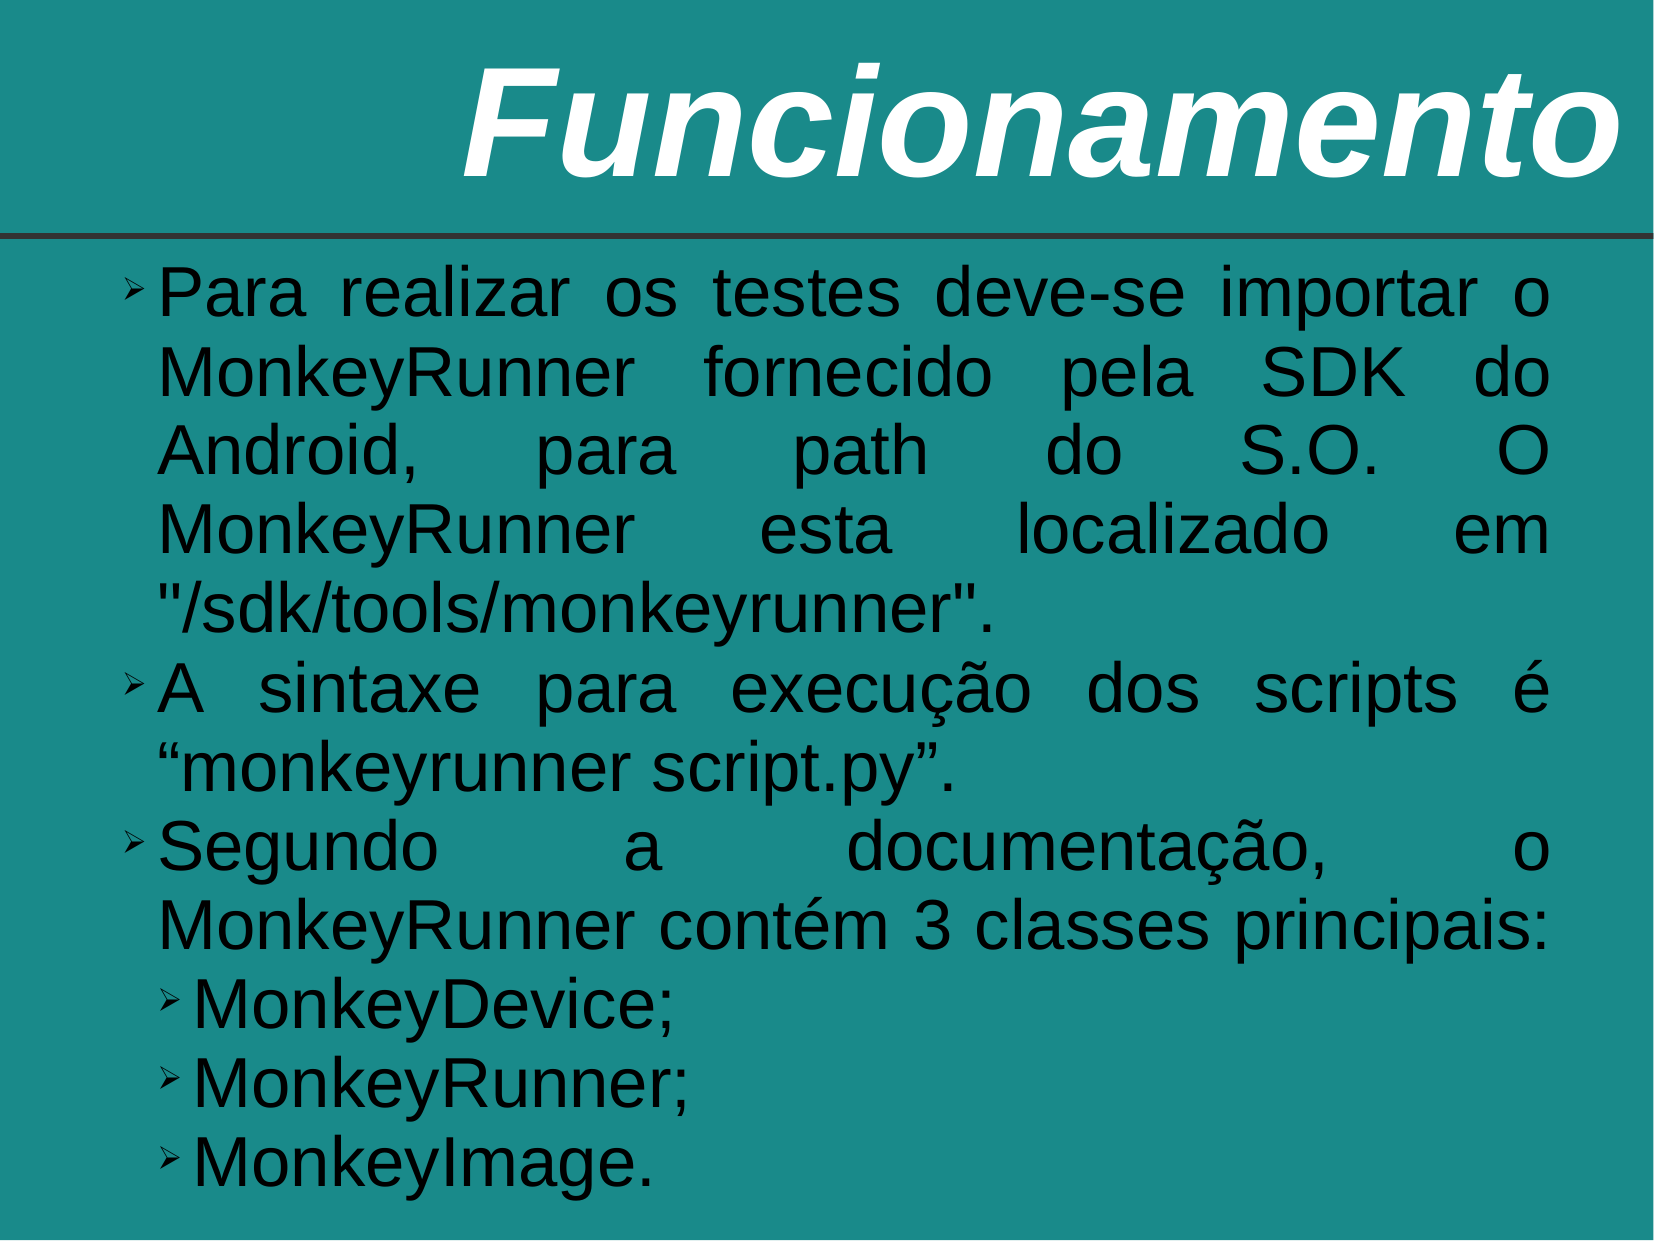

Funcionamento
# Para realizar os testes deve-se importar o MonkeyRunner fornecido pela SDK do Android, para path do S.O. O MonkeyRunner esta localizado em "/sdk/tools/monkeyrunner".
A sintaxe para execução dos scripts é “monkeyrunner script.py”.
Segundo a documentação, o MonkeyRunner contém 3 classes principais:
MonkeyDevice;
MonkeyRunner;
MonkeyImage.